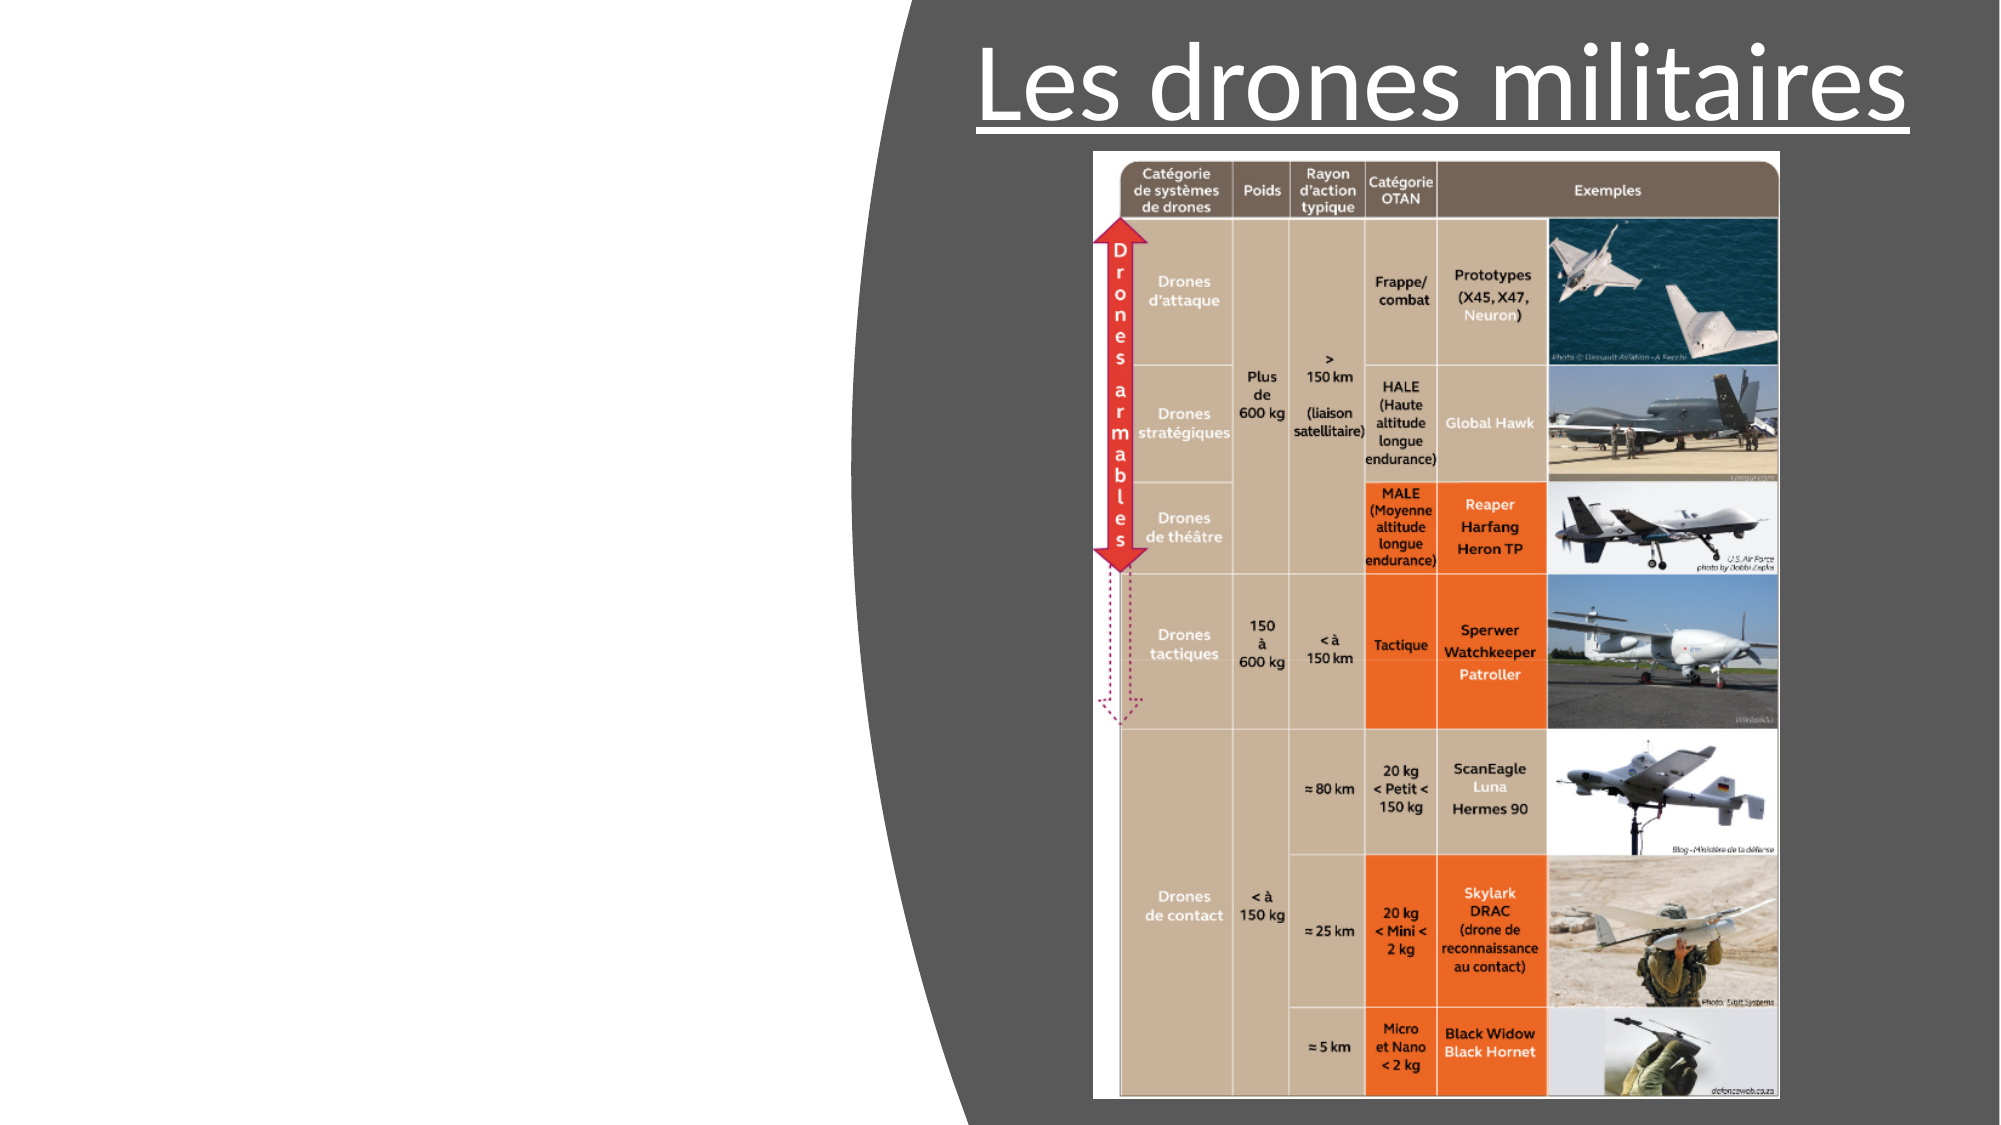

Les drones militaires
# Différents usages de drones